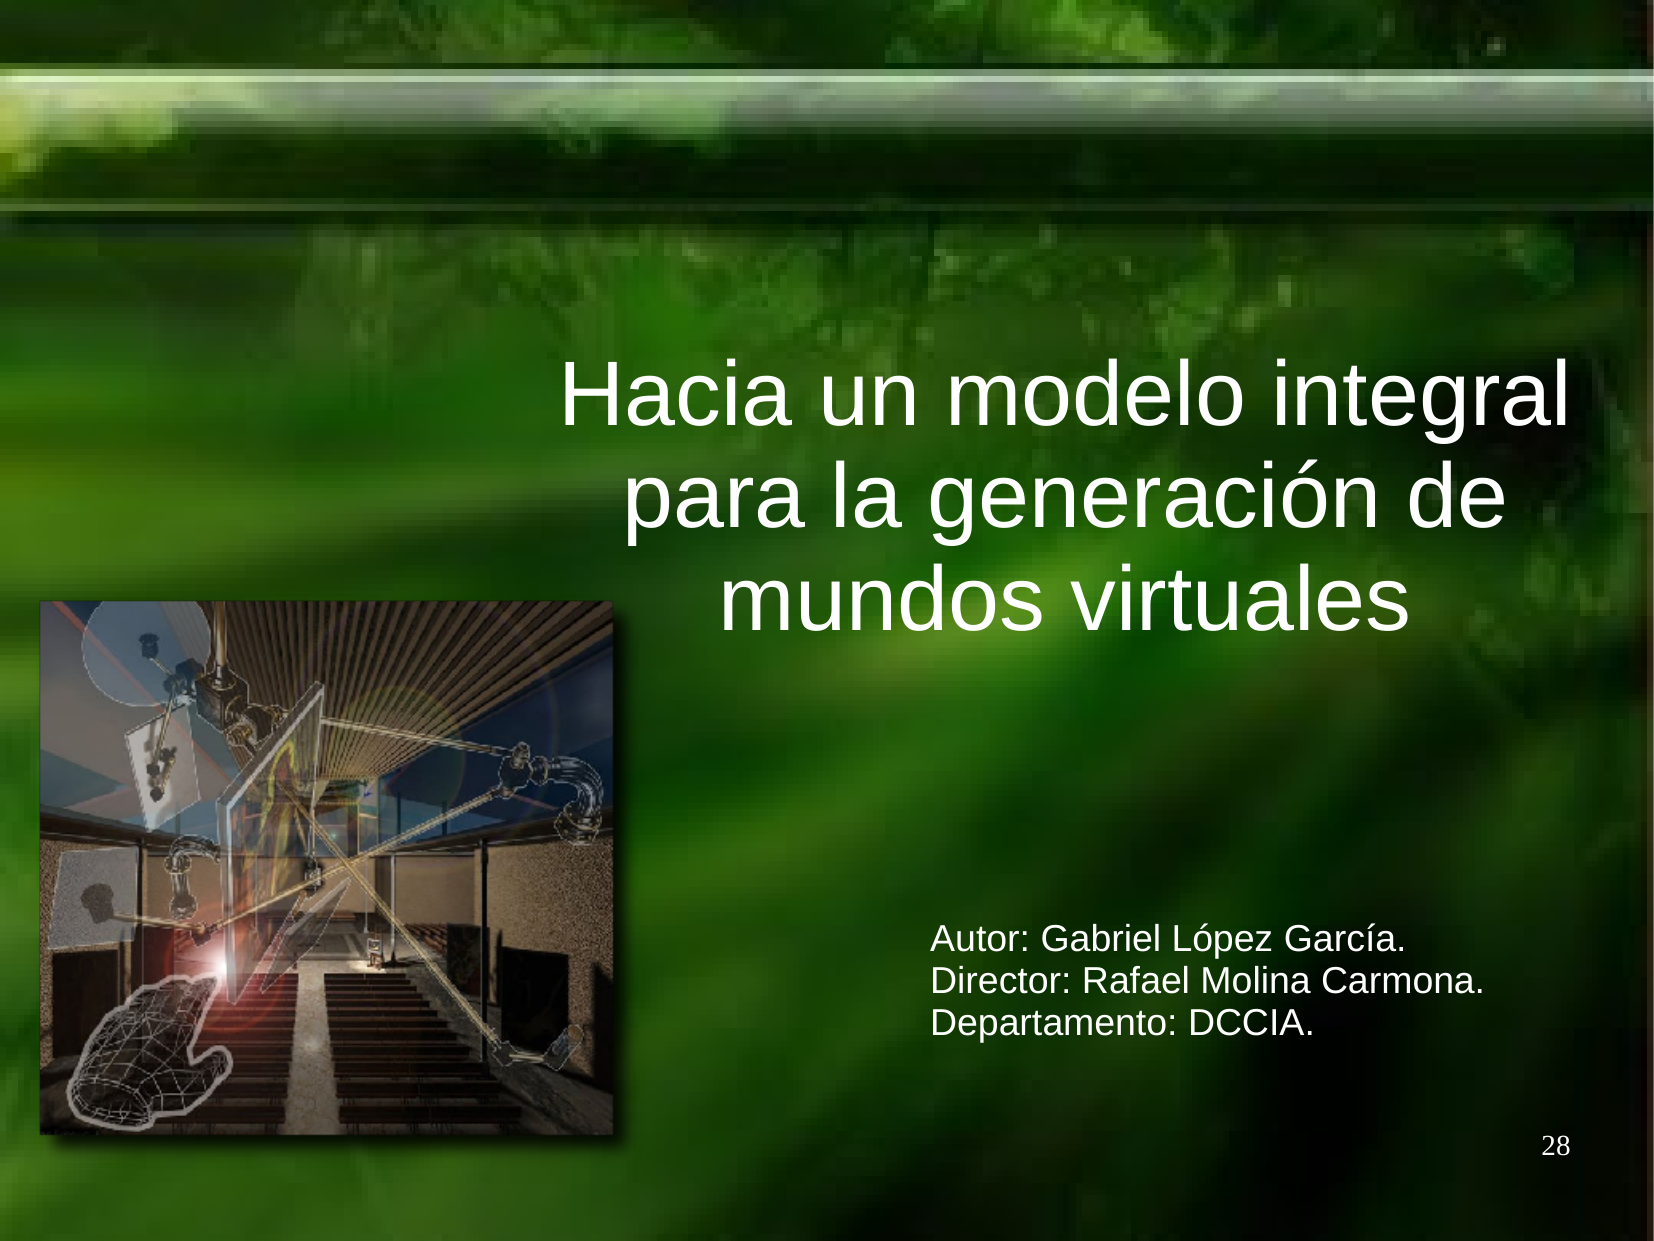

# Hacia un modelo integral para la generación de mundos virtuales
Autor: Gabriel López García.
Director: Rafael Molina Carmona.
Departamento: DCCIA.
28